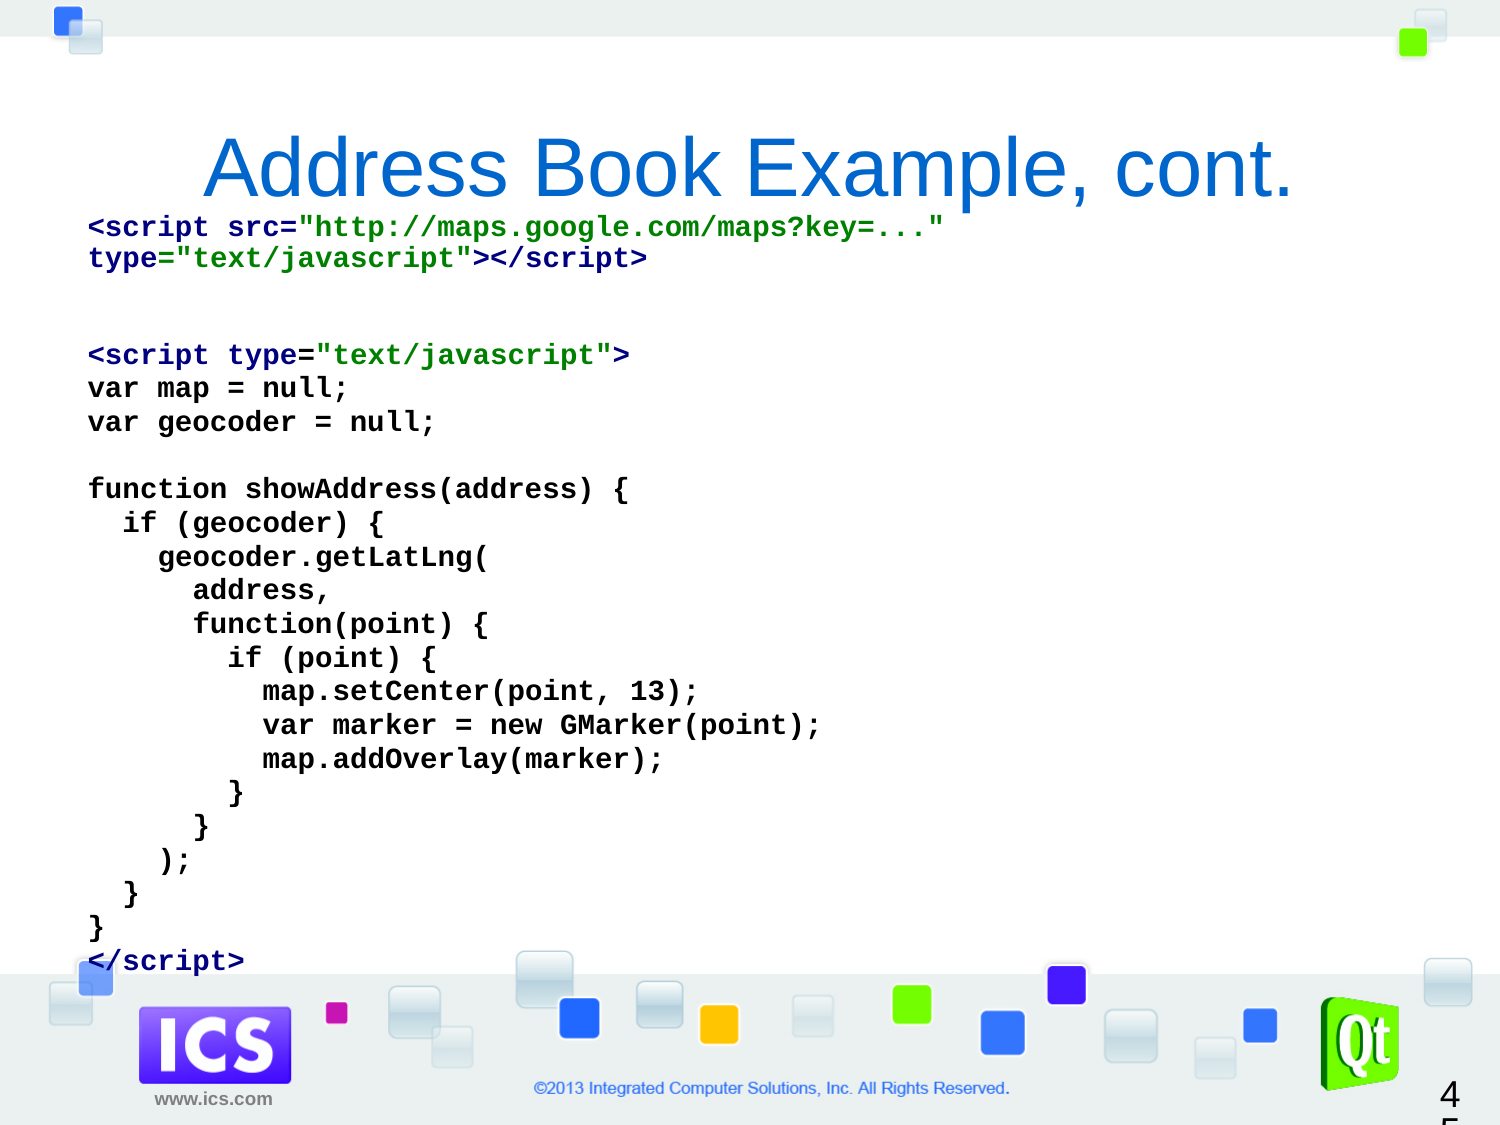

# Address Book Example, cont.
<script src="http://maps.google.com/maps?key=..." type="text/javascript"></script>
<script type="text/javascript">
var map = null;
var geocoder = null;
function showAddress(address) {
 if (geocoder) {
 geocoder.getLatLng(
 address,
 function(point) {
 if (point) {
 map.setCenter(point, 13);
 var marker = new GMarker(point);
 map.addOverlay(marker);
 }
 }
 );
 }
}
</script>